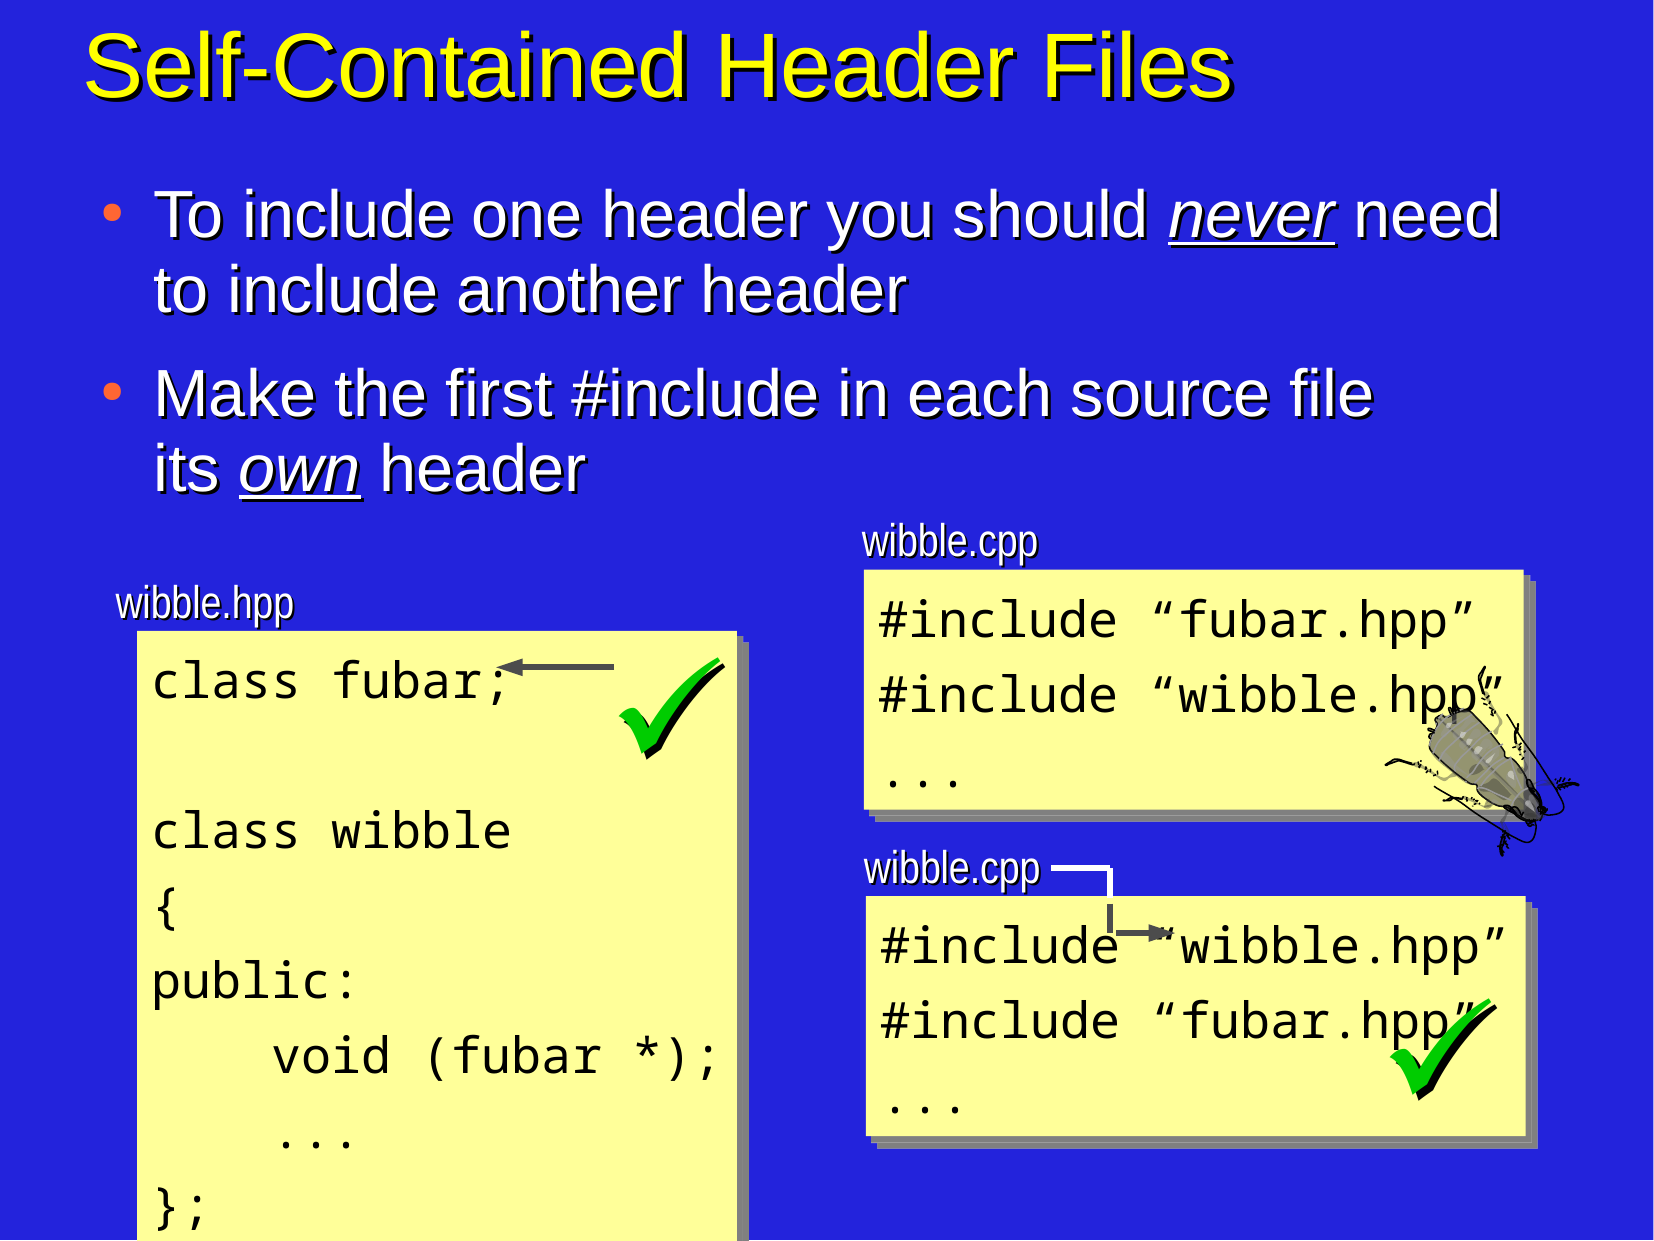

# Self-Contained Header Files
To include one header you should never need to include another header
Make the first #include in each source file
its own header
wibble.cpp
#include “fubar.hpp”
#include “wibble.hpp”
...
wibble.hpp

class fubar;
class wibble
{
public:
 void (fubar *);
 ...
};
wibble.cpp
#include “wibble.hpp”
#include “fubar.hpp”
...
